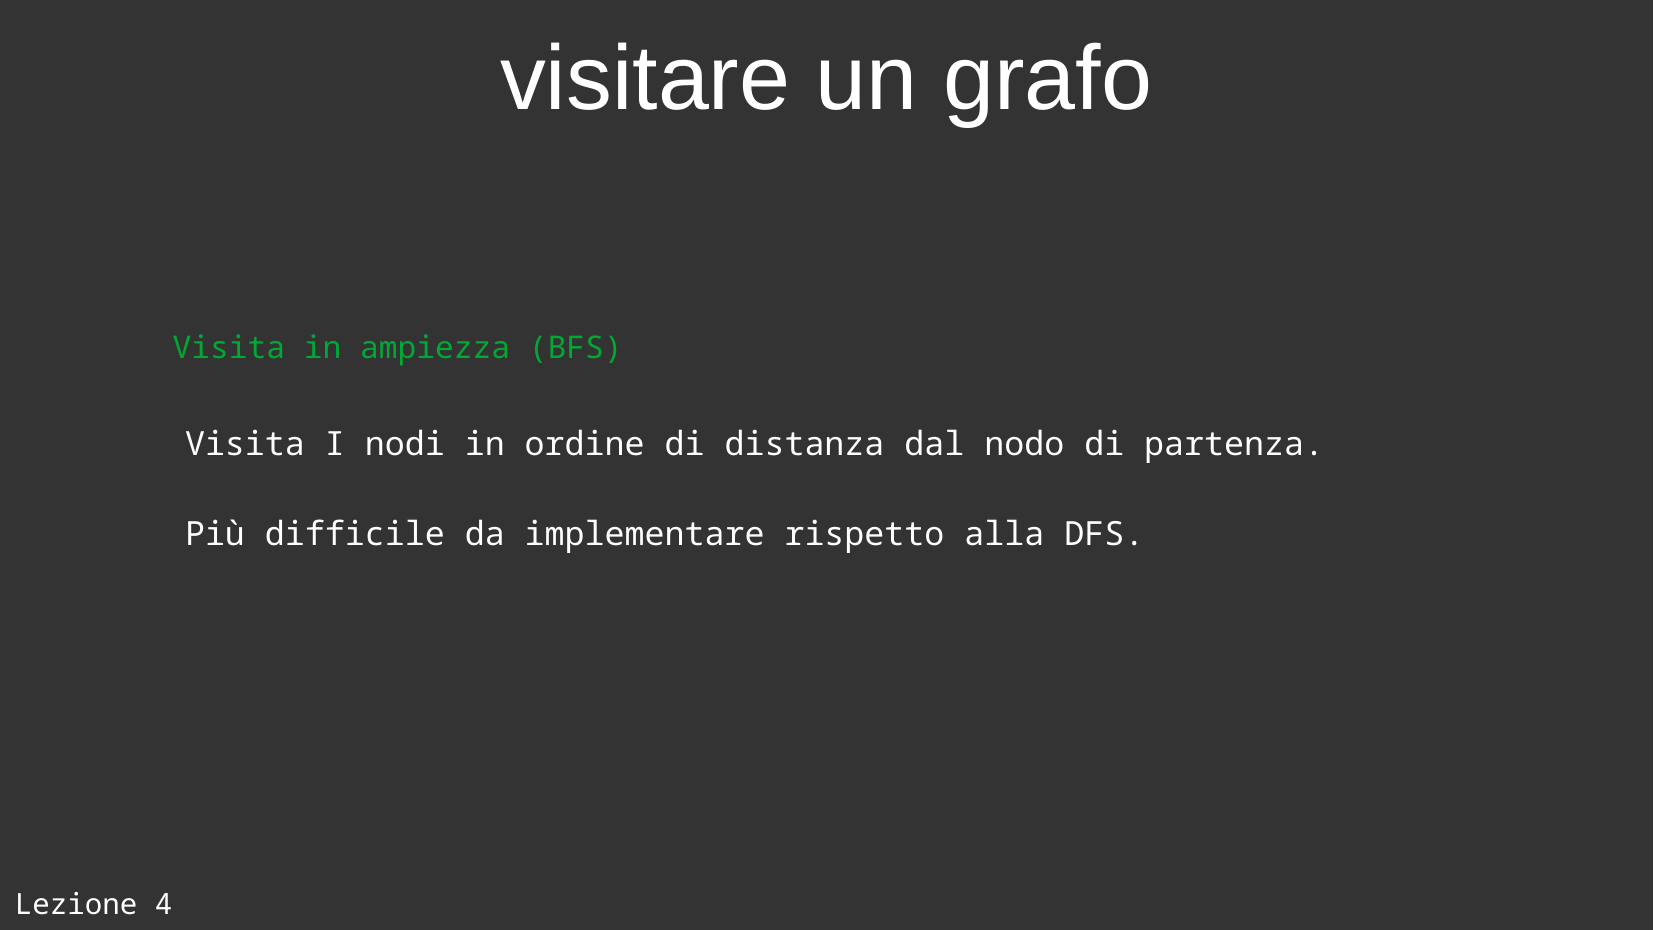

# visitare un grafo
Visita in ampiezza (BFS)
Visita I nodi in ordine di distanza dal nodo di partenza.
Più difficile da implementare rispetto alla DFS.
Lezione 4